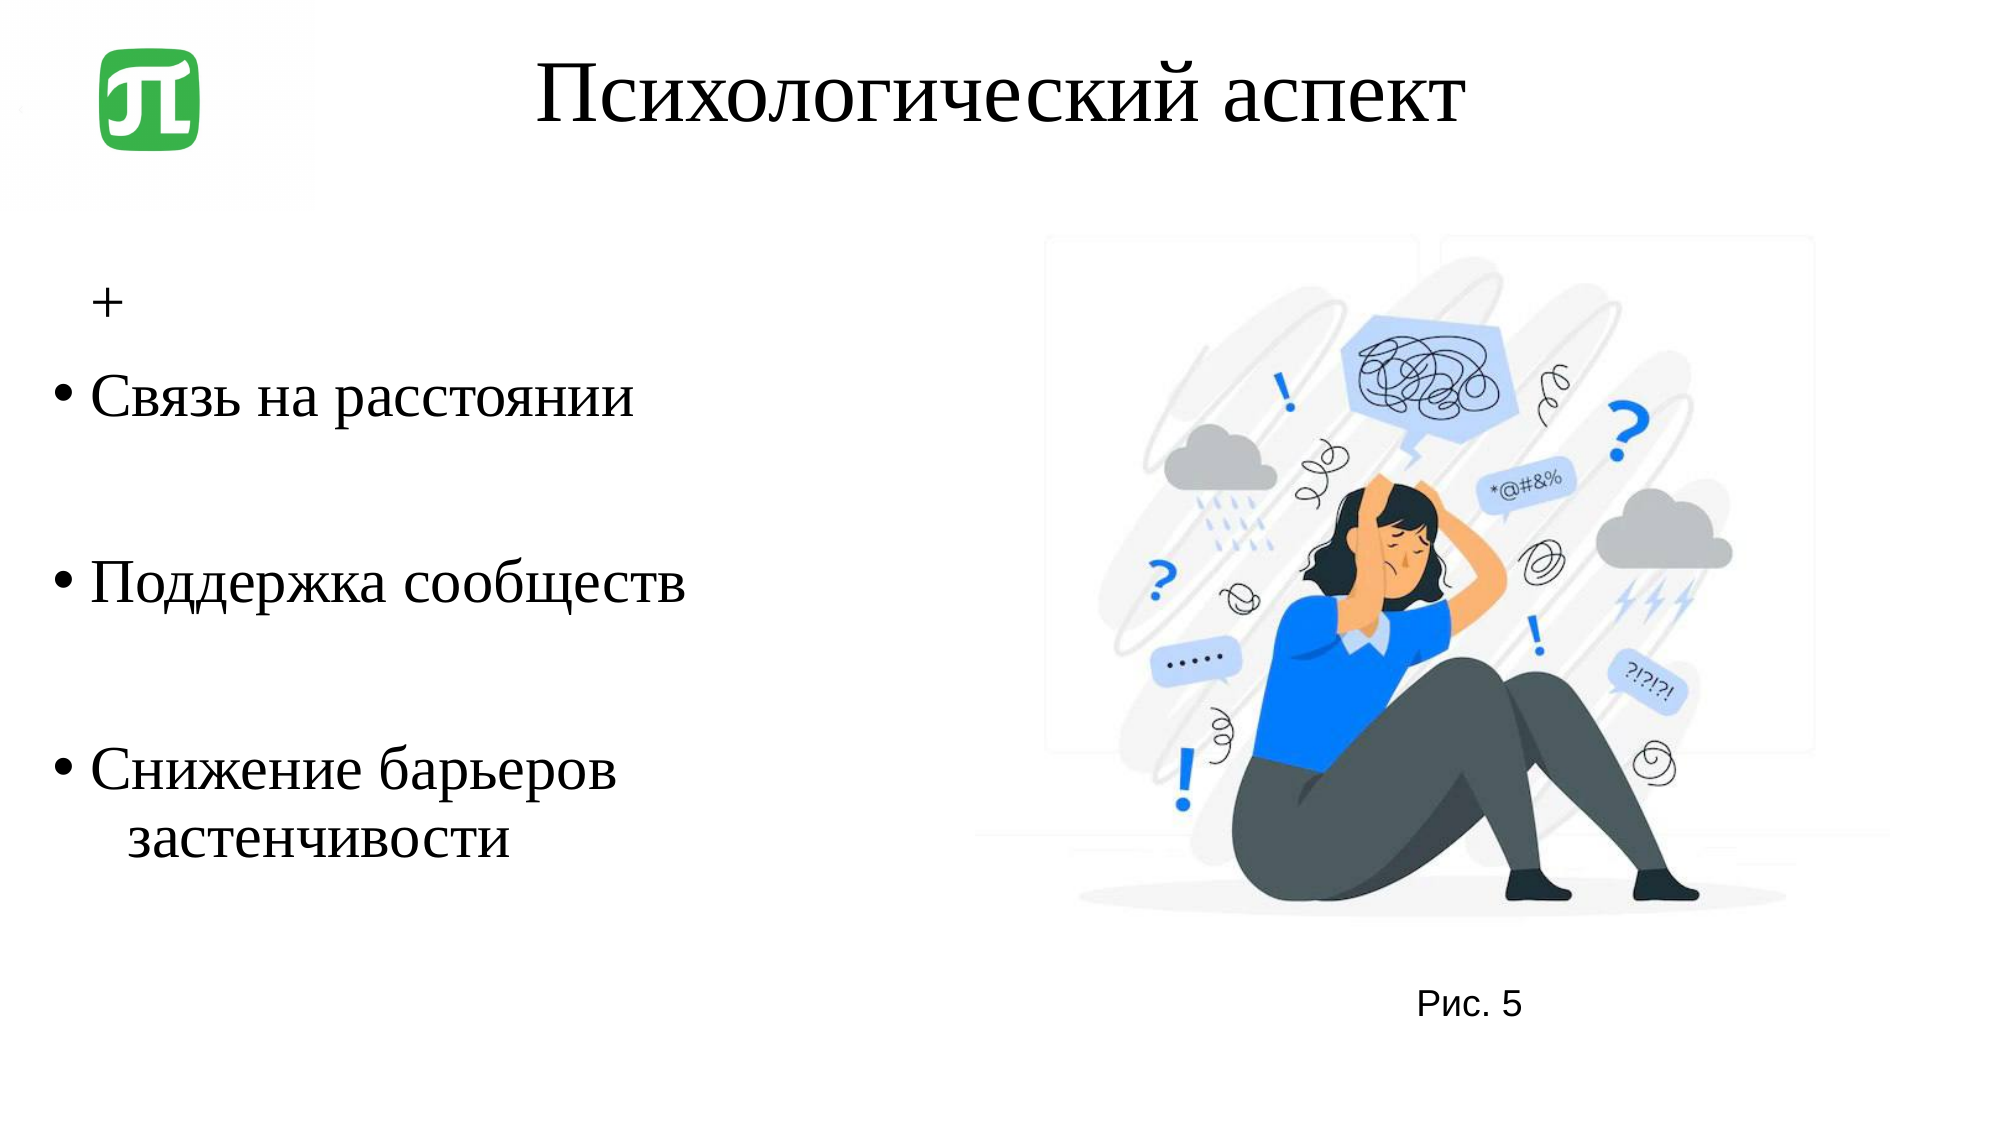

# Психологический аспект
+
Связь на расстоянии
Поддержка сообществ
Снижение барьеров застенчивости
 Рис. 5